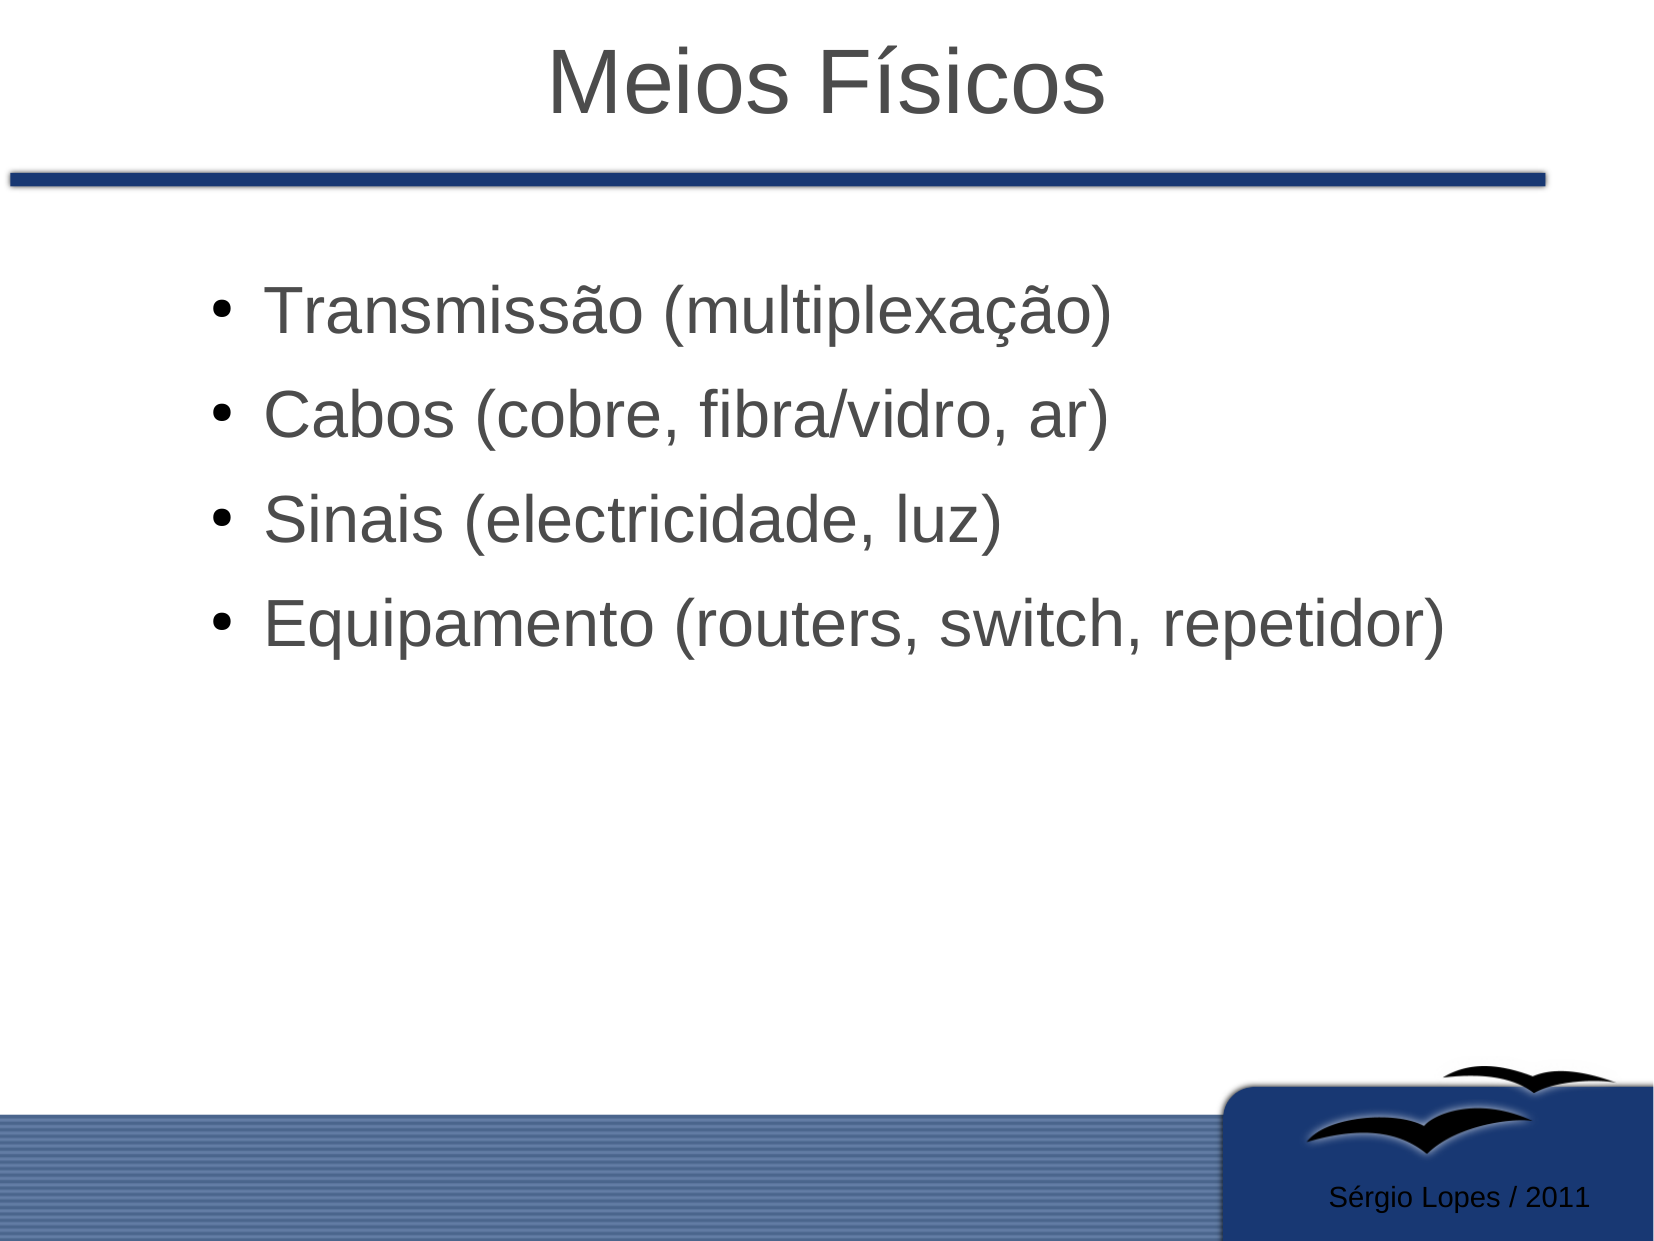

# Meios Físicos
Transmissão (multiplexação)
Cabos (cobre, fibra/vidro, ar)
Sinais (electricidade, luz)
Equipamento (routers, switch, repetidor)
Sérgio Lopes / 2011